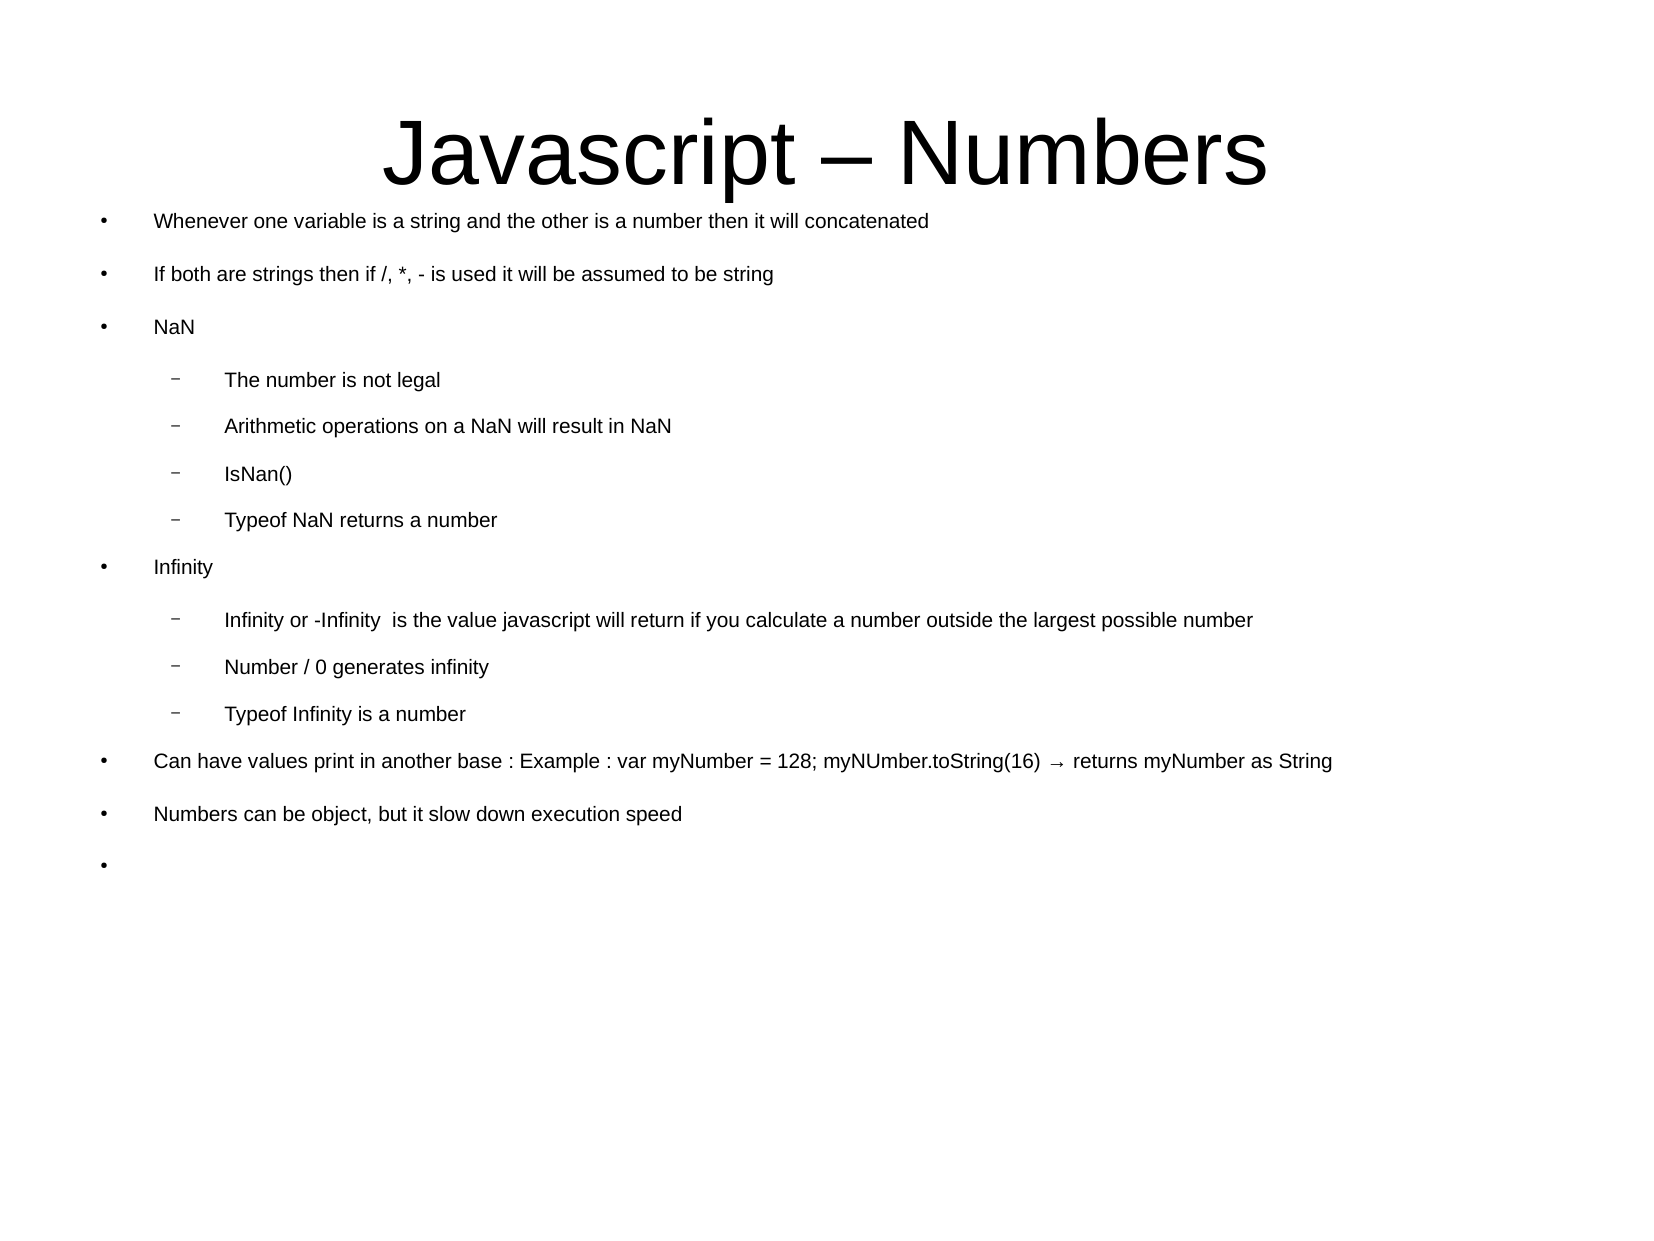

# Javascript – Numbers
Whenever one variable is a string and the other is a number then it will concatenated
If both are strings then if /, *, - is used it will be assumed to be string
NaN
The number is not legal
Arithmetic operations on a NaN will result in NaN
IsNan()
Typeof NaN returns a number
Infinity
Infinity or -Infinity is the value javascript will return if you calculate a number outside the largest possible number
Number / 0 generates infinity
Typeof Infinity is a number
Can have values print in another base : Example : var myNumber = 128; myNUmber.toString(16) → returns myNumber as String
Numbers can be object, but it slow down execution speed